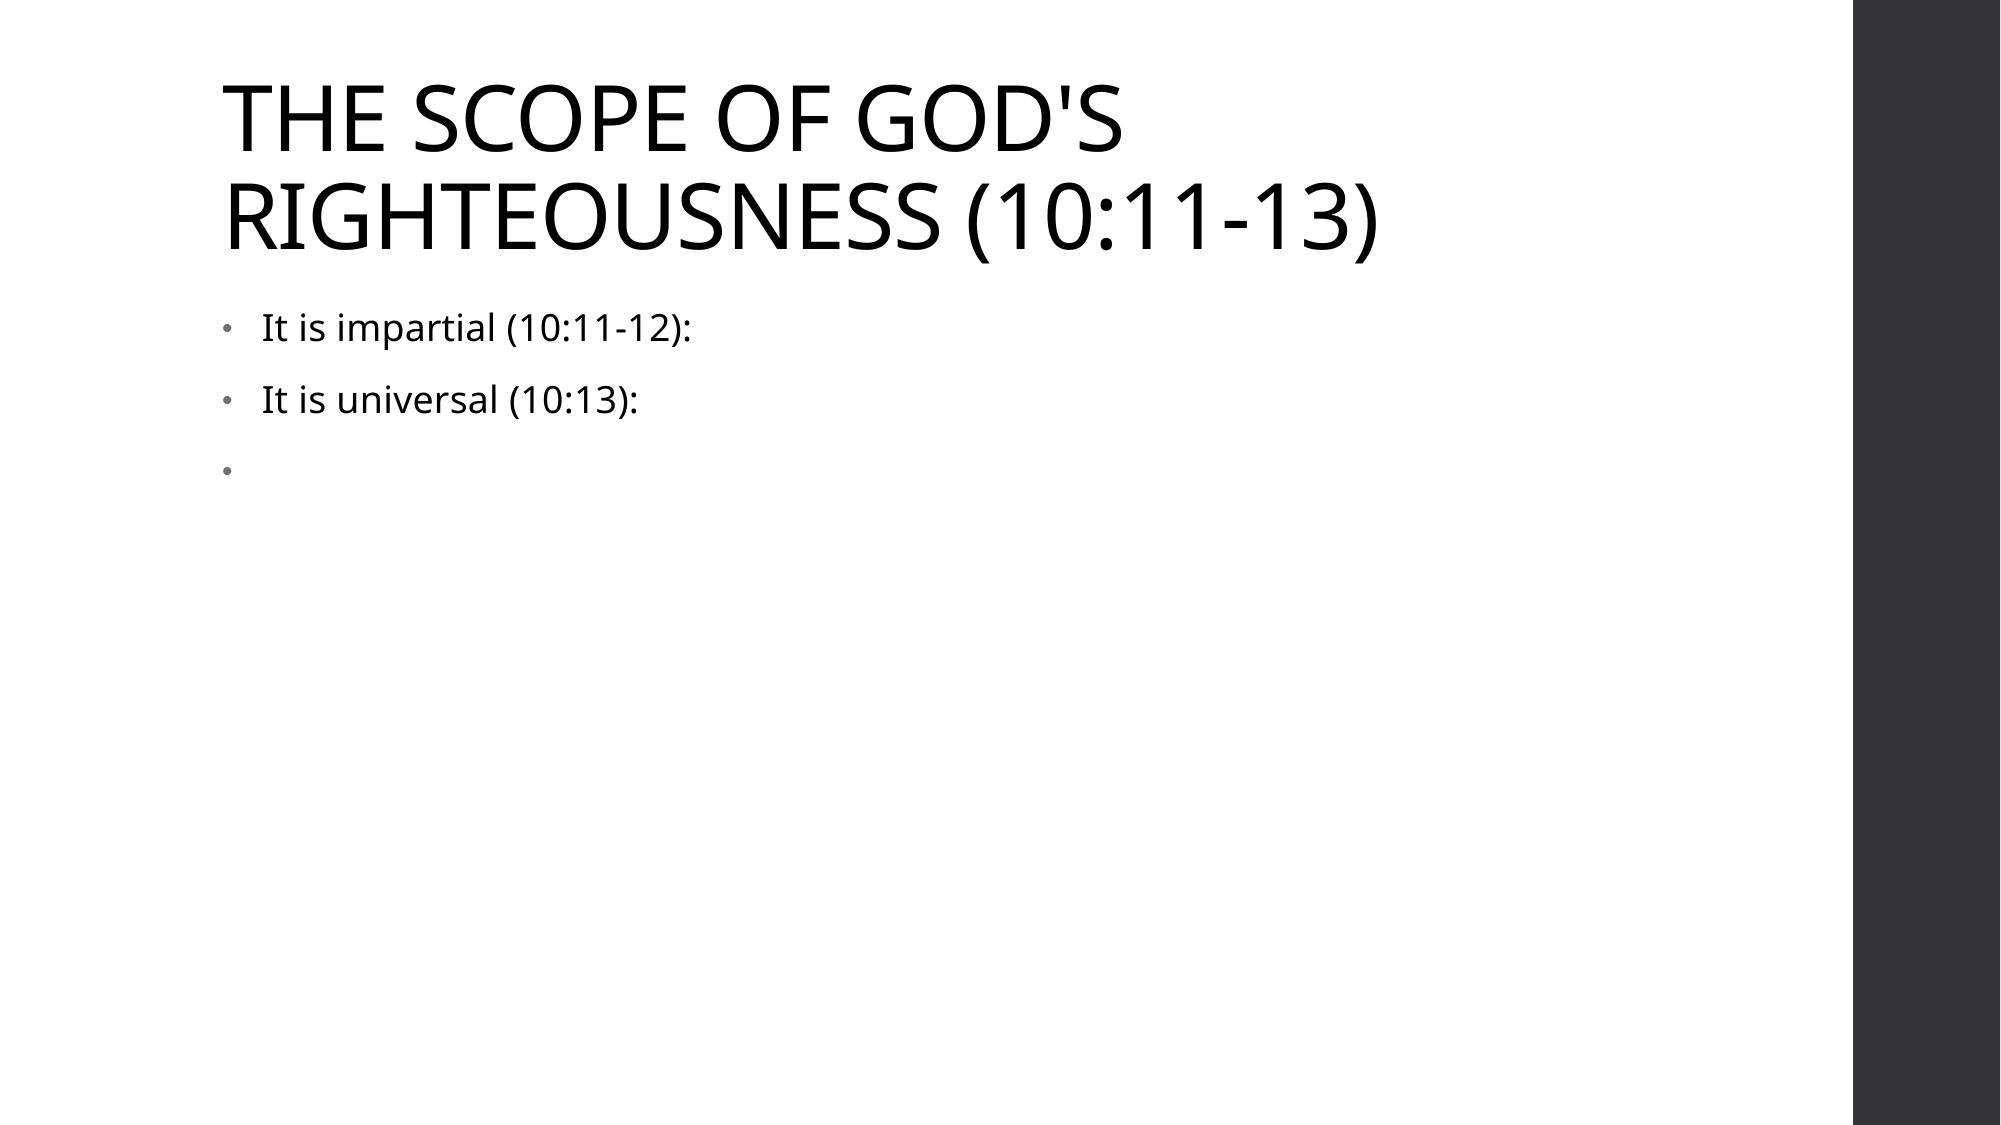

# THE SCOPE OF GOD'S RIGHTEOUSNESS (10:11-13)
 It is impartial (10:11-12):
 It is universal (10:13):